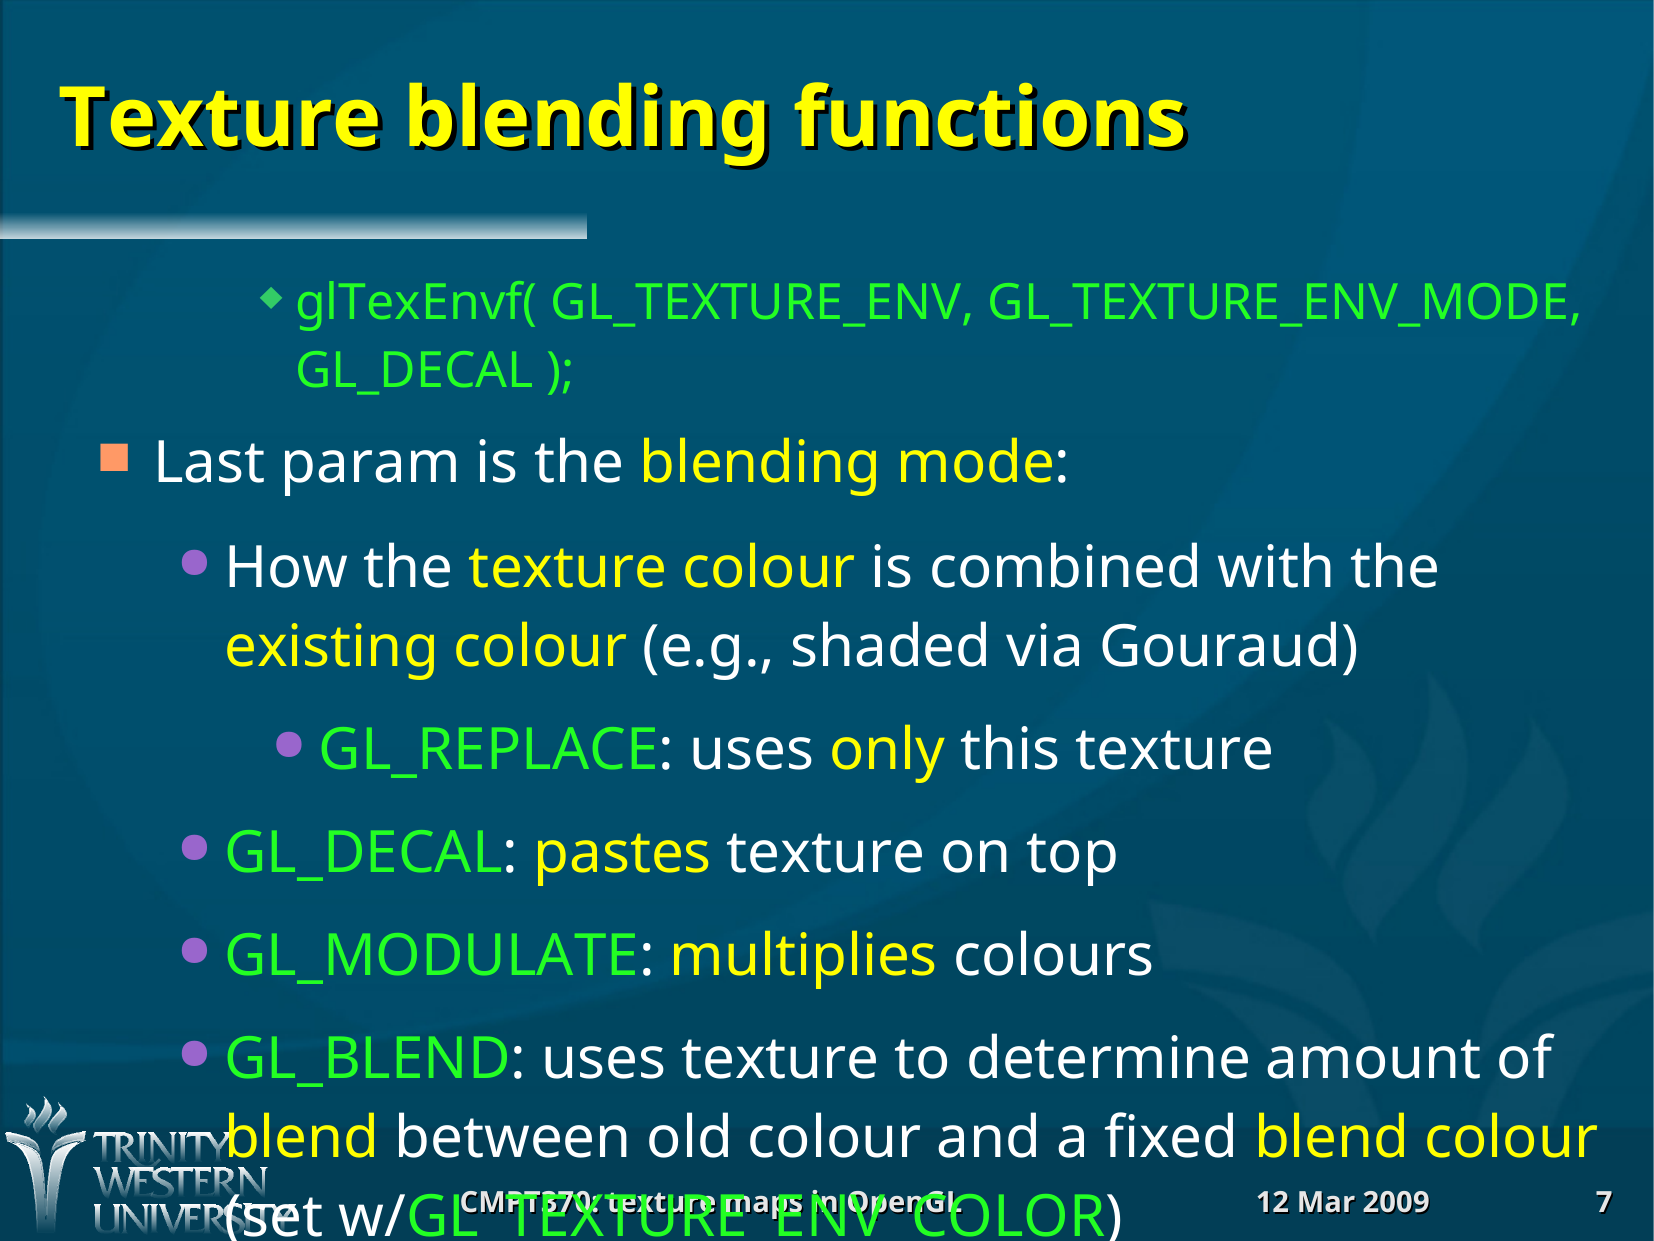

# Texture blending functions
glTexEnvf( GL_TEXTURE_ENV, GL_TEXTURE_ENV_MODE, GL_DECAL );
Last param is the blending mode:
How the texture colour is combined with the existing colour (e.g., shaded via Gouraud)
GL_REPLACE: uses only this texture
GL_DECAL: pastes texture on top
GL_MODULATE: multiplies colours
GL_BLEND: uses texture to determine amount of blend between old colour and a fixed blend colour (set w/GL_TEXTURE_ENV_COLOR)
CMPT370: texture maps in OpenGL
12 Mar 2009
7